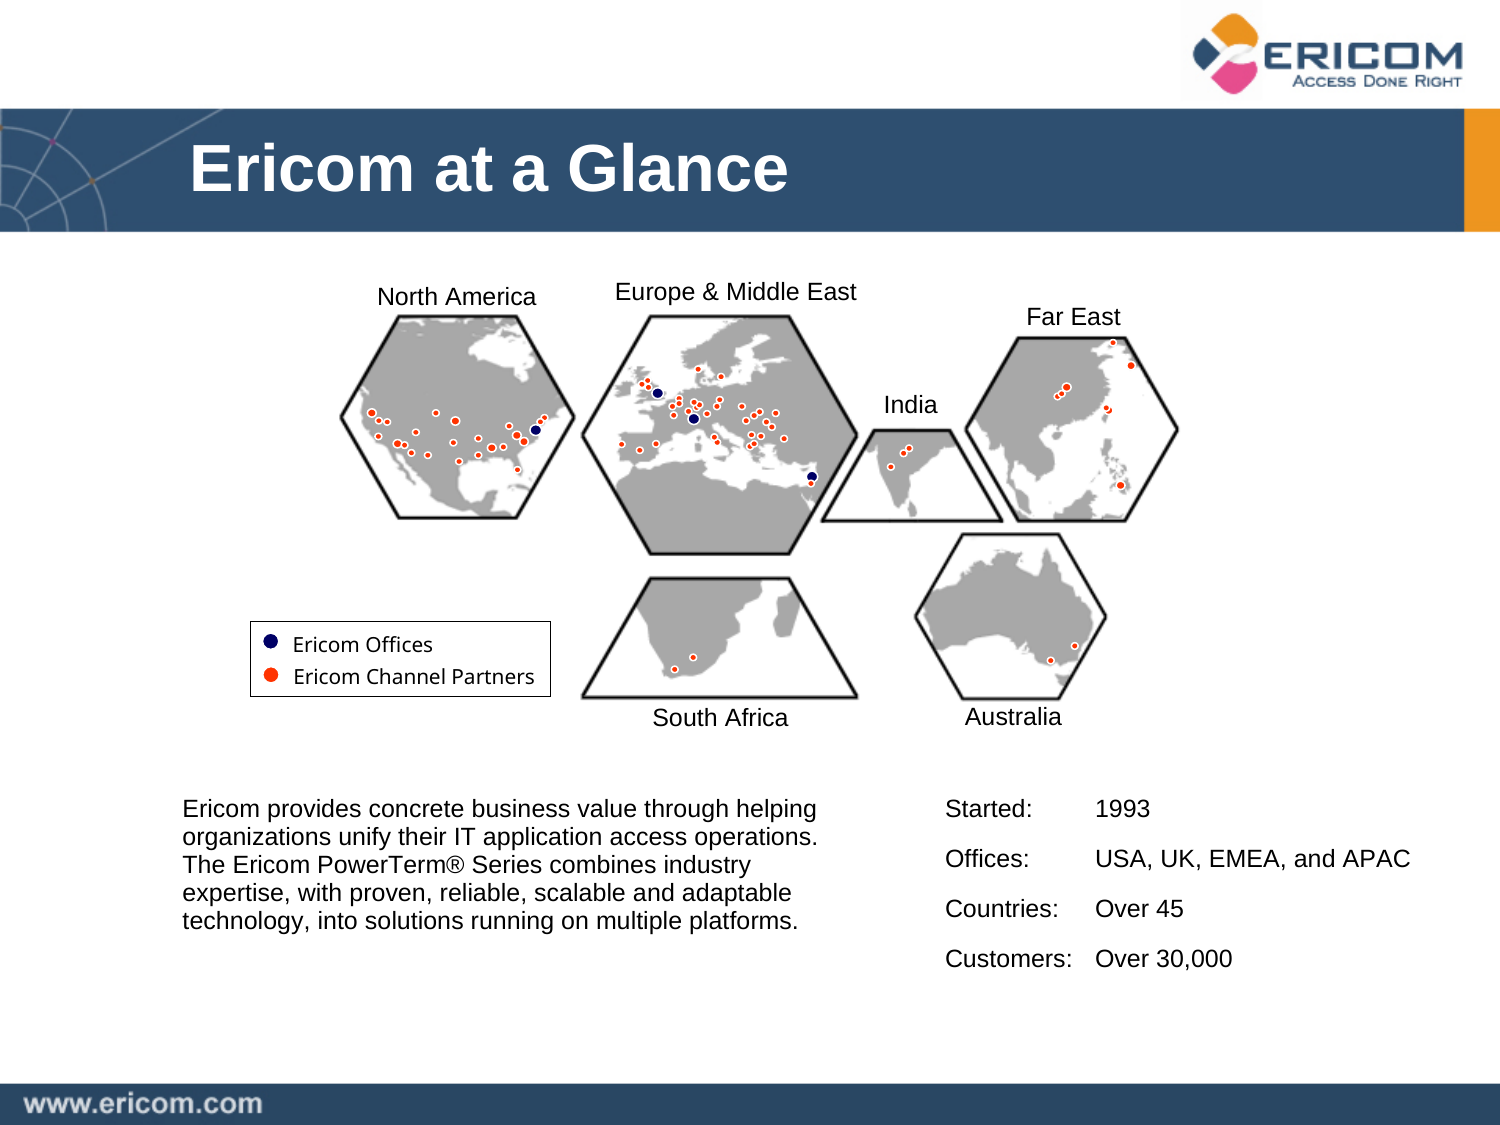

# Ericom at a Glance
Europe & Middle East
North America
Far East
India
Ericom Offices
Ericom Channel Partners
Australia
South Africa
Ericom provides concrete business value through helping organizations unify their IT application access operations. The Ericom PowerTerm® Series combines industry expertise, with proven, reliable, scalable and adaptable technology, into solutions running on multiple platforms.
Started: 	1993
Offices: 	USA, UK, EMEA, and APAC
Countries: 	Over 45
Customers: 	Over 30,000